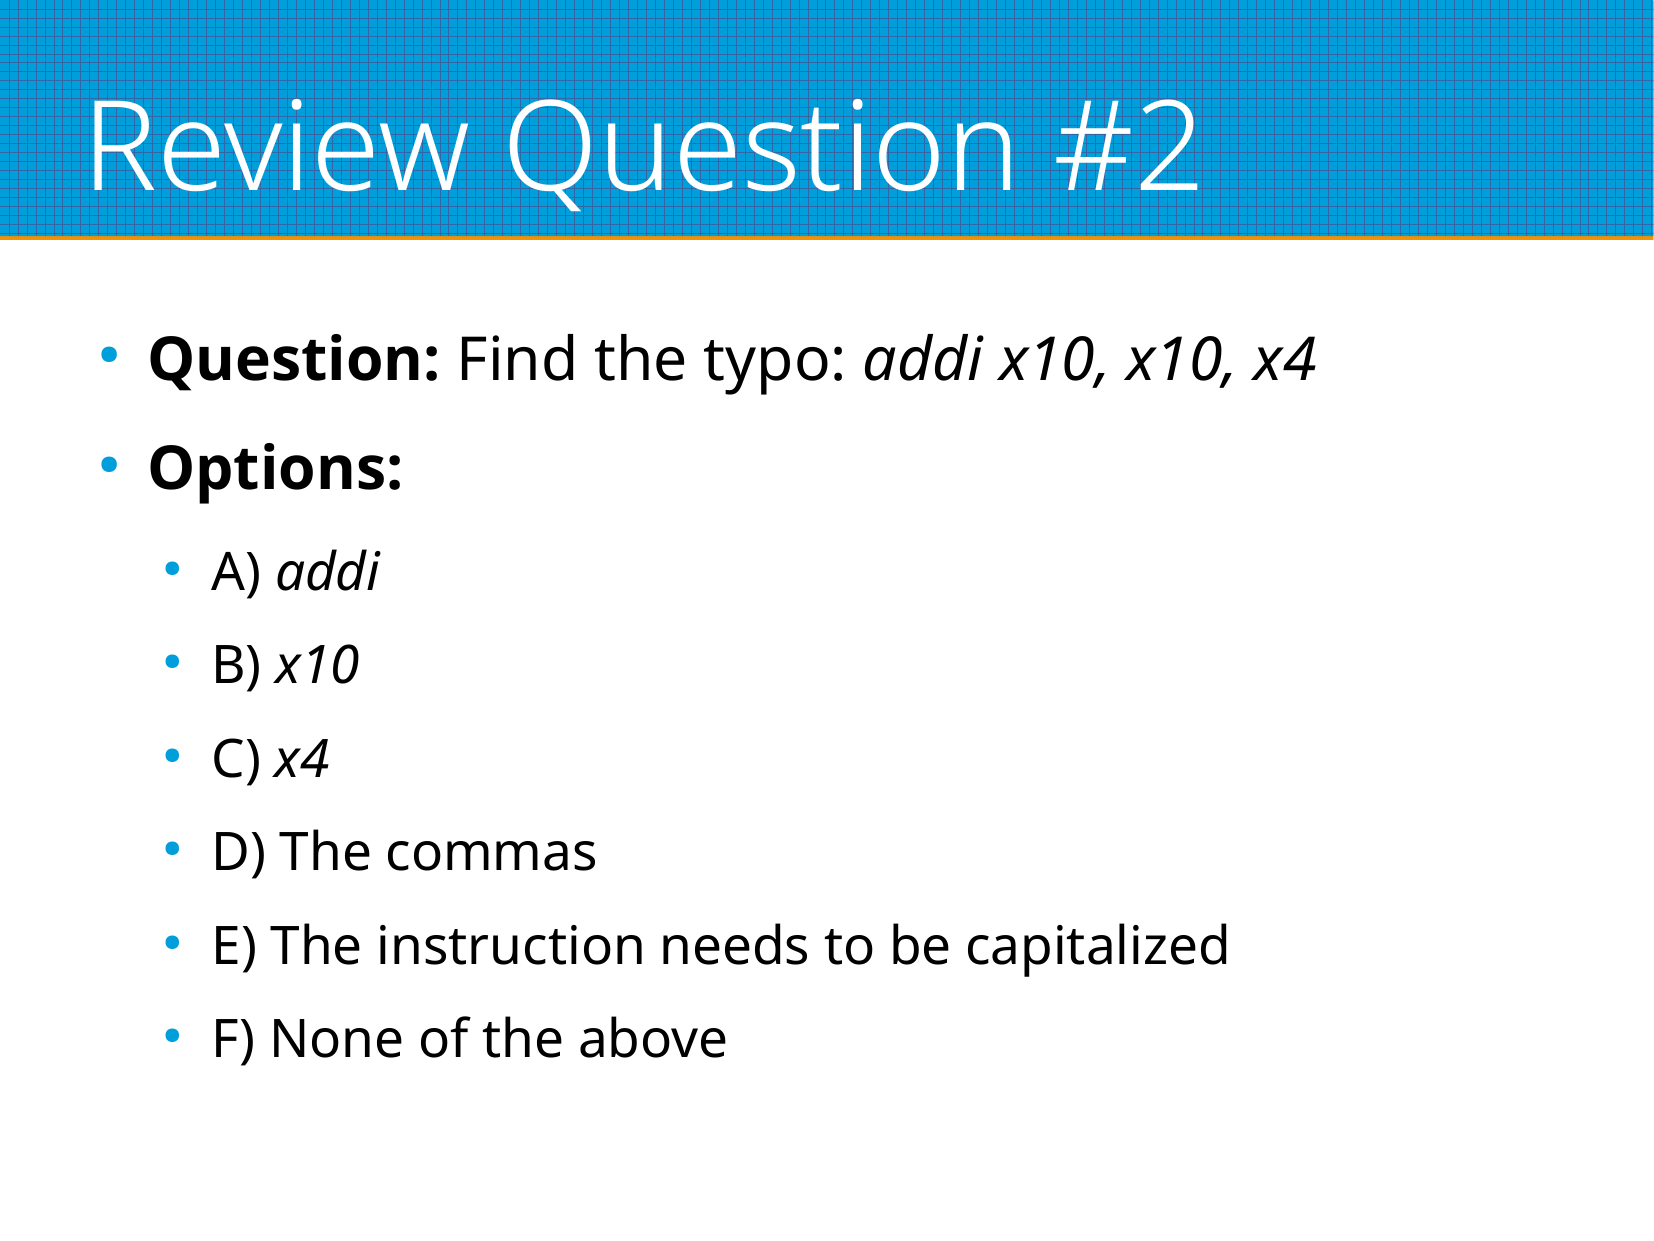

# Review Question #2
Question: Find the typo: addi x10, x10, x4
Options:
A) addi
B) x10
C) x4
D) The commas
E) The instruction needs to be capitalized
F) None of the above